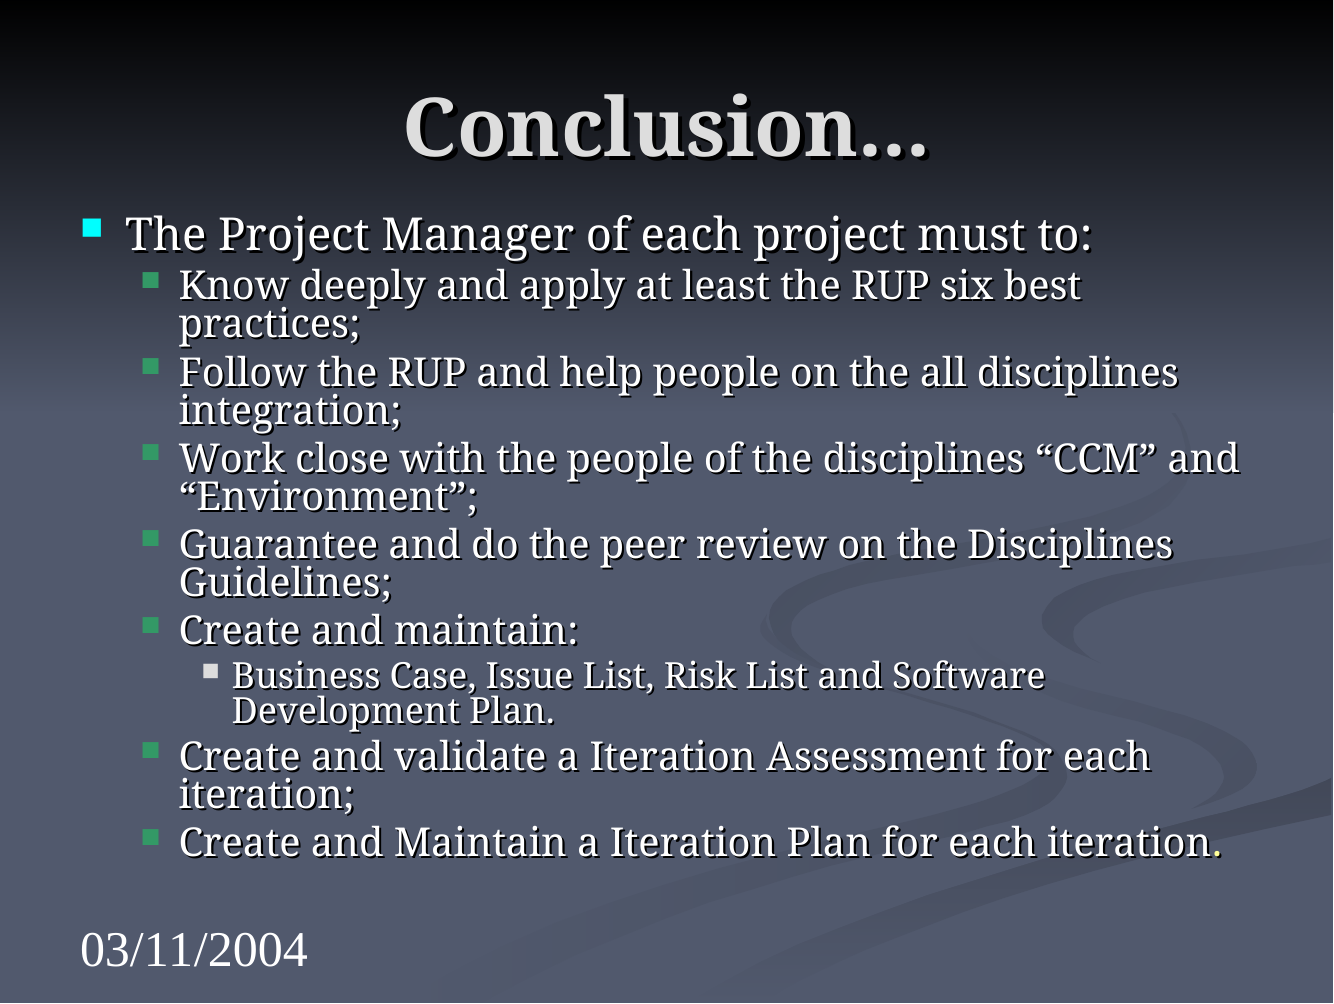

# Conclusion...
The Project Manager of each project must to:
Know deeply and apply at least the RUP six best practices;
Follow the RUP and help people on the all disciplines integration;
Work close with the people of the disciplines “CCM” and “Environment”;
Guarantee and do the peer review on the Disciplines Guidelines;
Create and maintain:
Business Case, Issue List, Risk List and Software Development Plan.
Create and validate a Iteration Assessment for each iteration;
Create and Maintain a Iteration Plan for each iteration.
03/11/2004